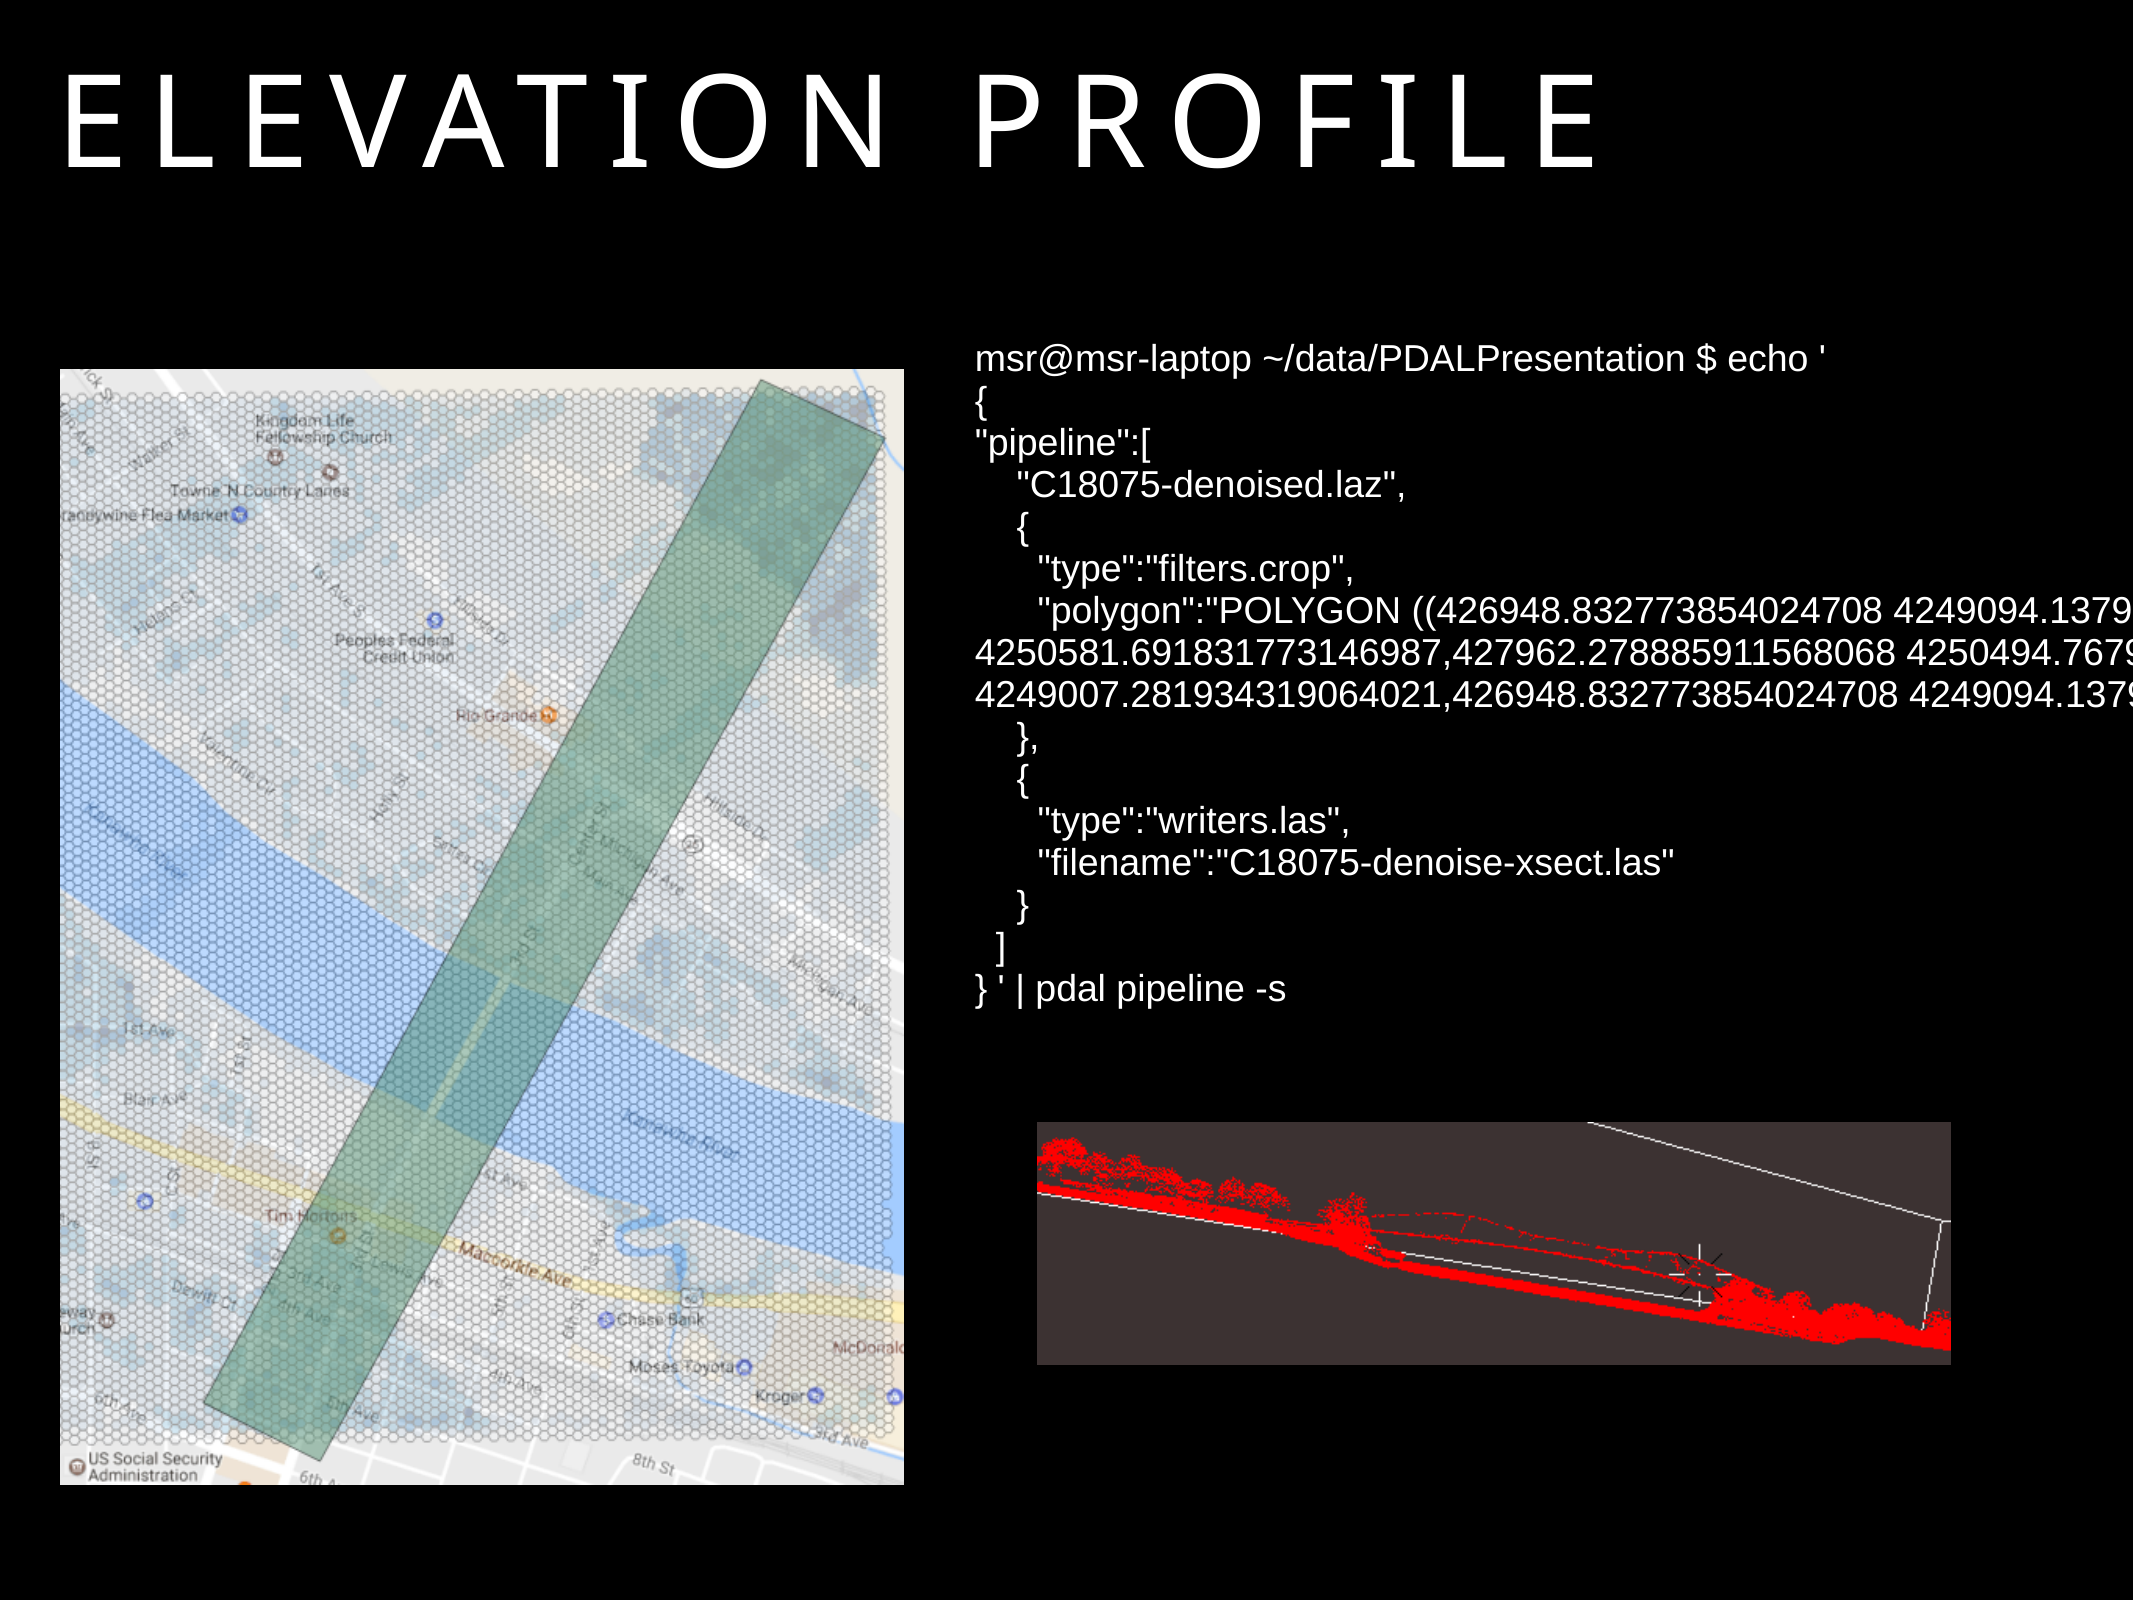

# Elevation profile
msr@msr-laptop ~/data/PDALPresentation $ echo '
{
"pipeline":[
 "C18075-denoised.laz",
 {
 "type":"filters.crop",
 "polygon":"POLYGON ((426948.832773854024708 4249094.137953309342265,427780.490099926188122 4250581.691831773146987,427962.278885911568068 4250494.767989790998399,427119.376130757154897 4249007.281934319064021,426948.832773854024708 4249094.137953309342265))"
 },
 {
 "type":"writers.las",
 "filename":"C18075-denoise-xsect.las"
 }
 ]
} ' | pdal pipeline -s